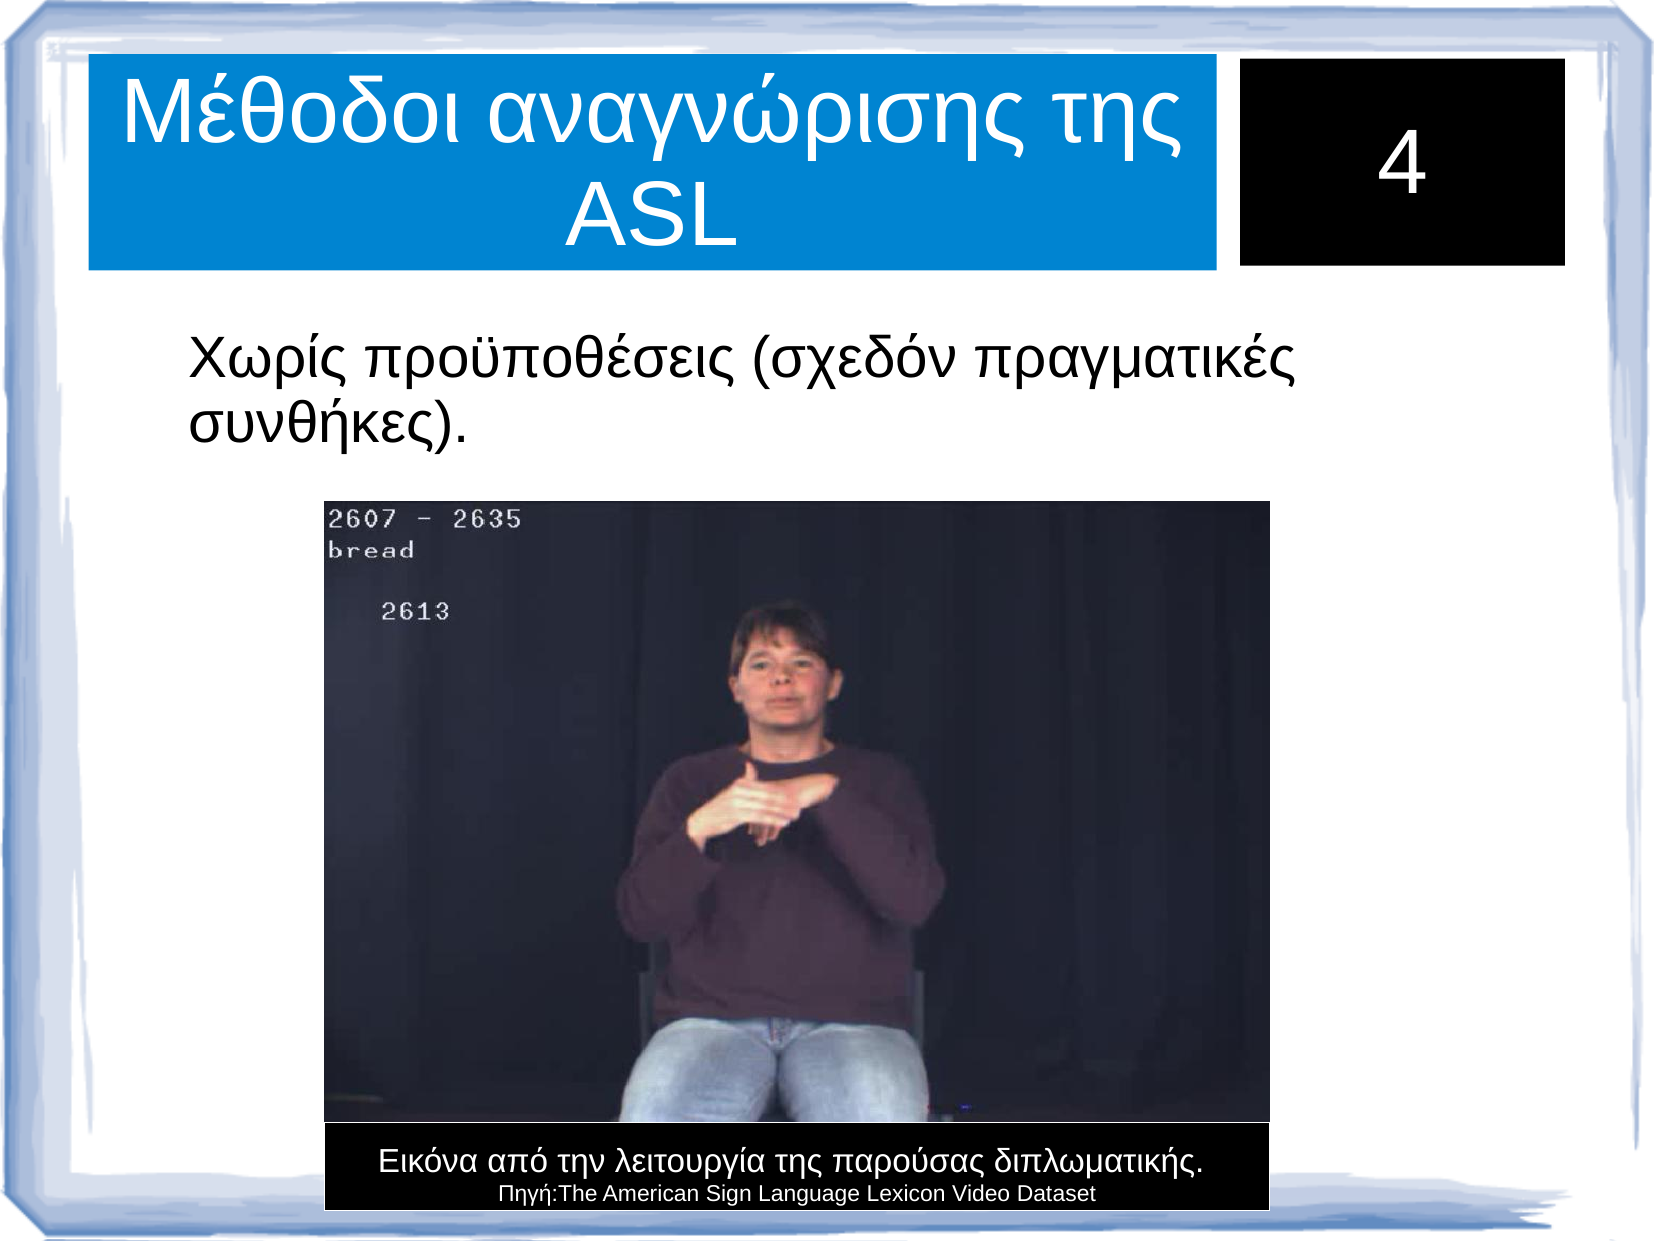

Μέθοδοι αναγνώρισης της ASL
4
# Χωρίς προϋποθέσεις (σχεδόν πραγματικές συνθήκες).
Εικόνα από την λειτουργία της παρούσας διπλωματικής.
Πηγή:The American Sign Language Lexicon Video Dataset